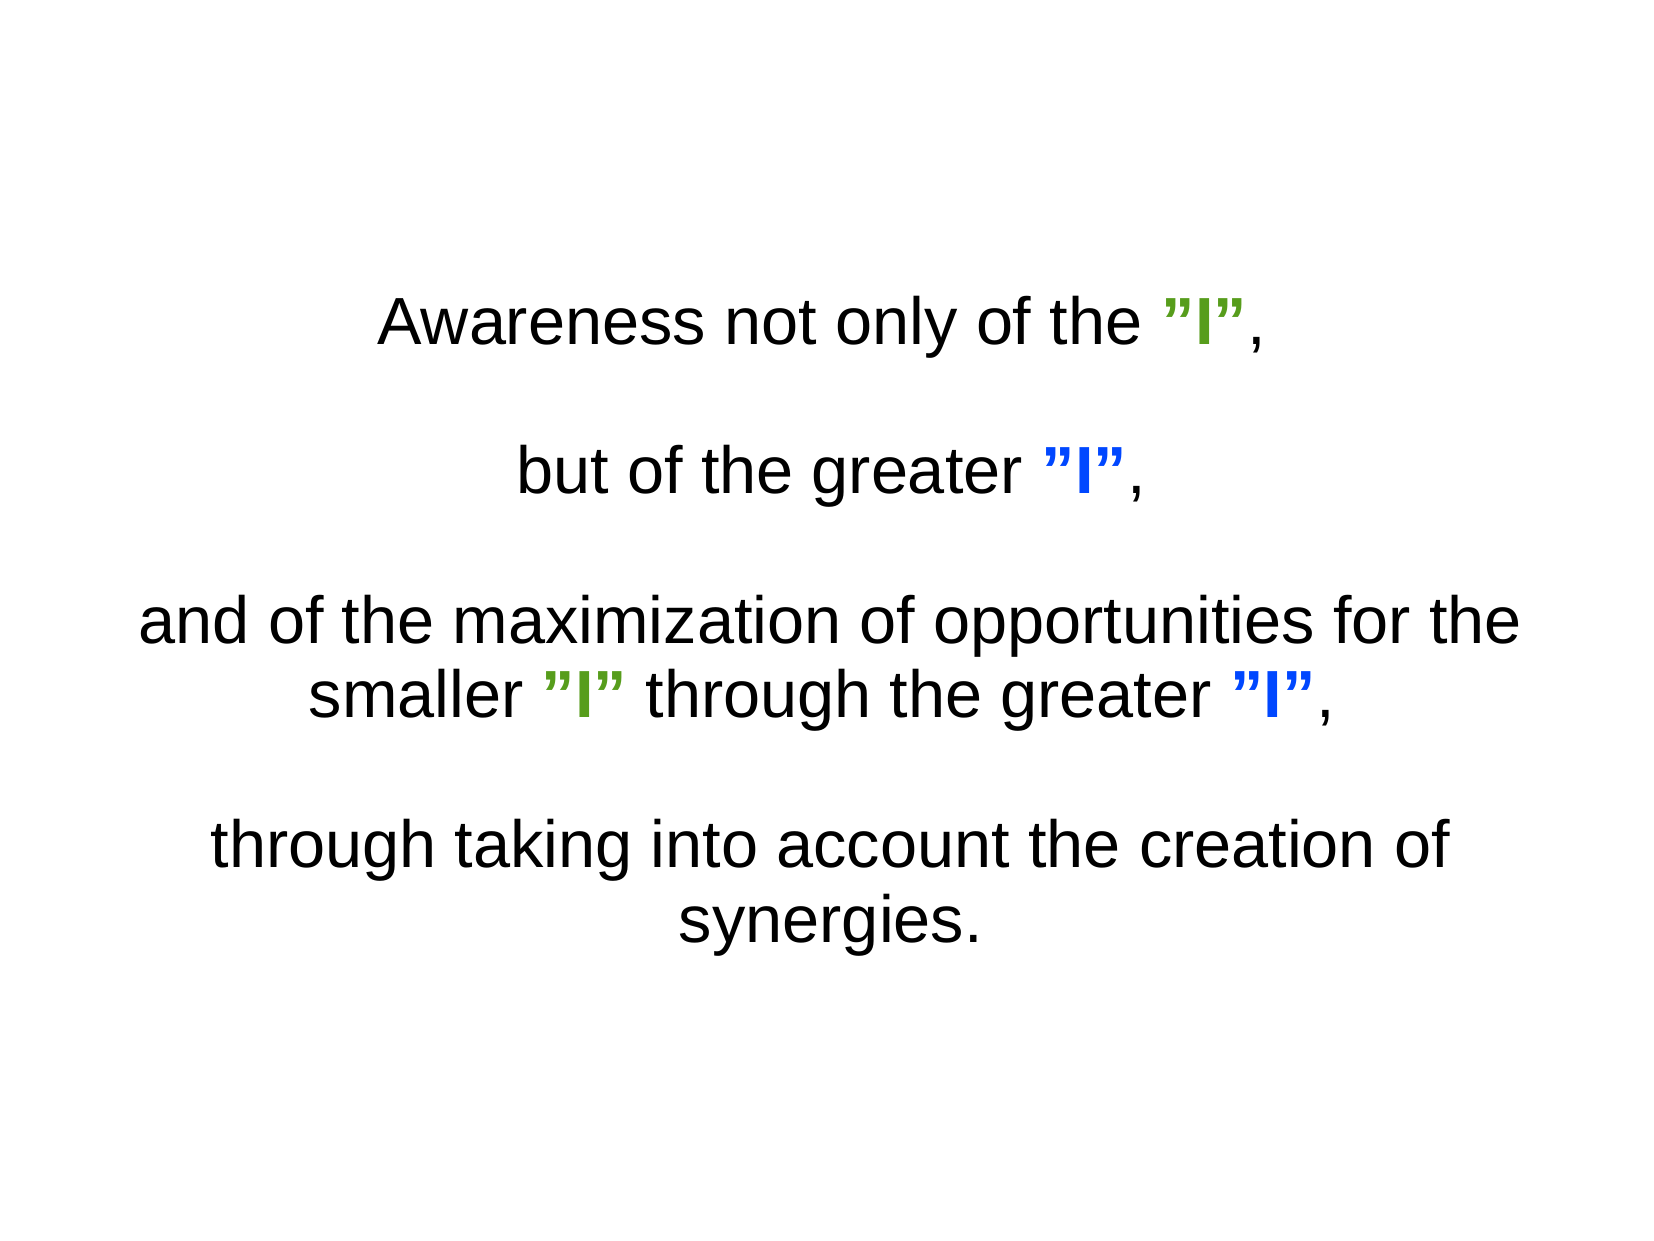

# Awareness not only of the ”I”, but of the greater ”I”, and of the maximization of opportunities for the smaller ”I” through the greater ”I”, through taking into account the creation of synergies.